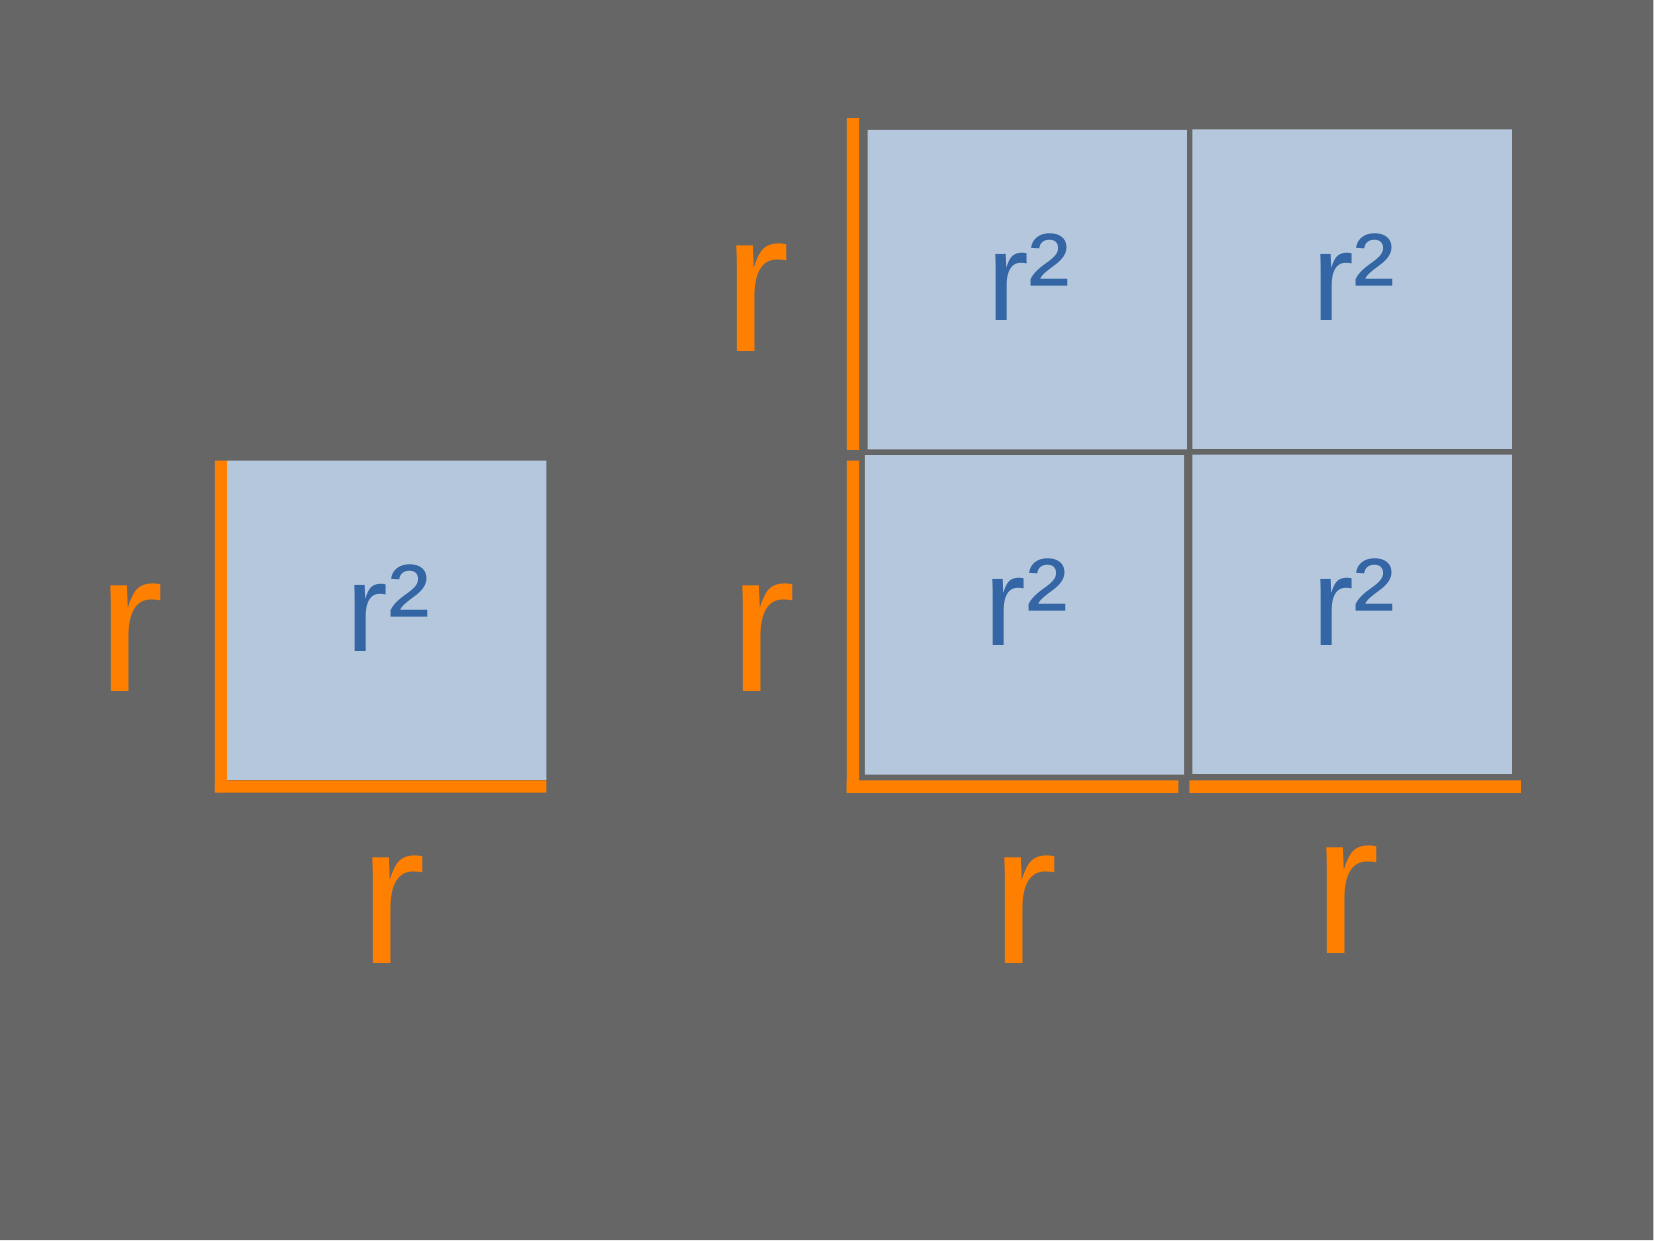

r²
r²
r
r²
r²
r
r
r²
r
r
r